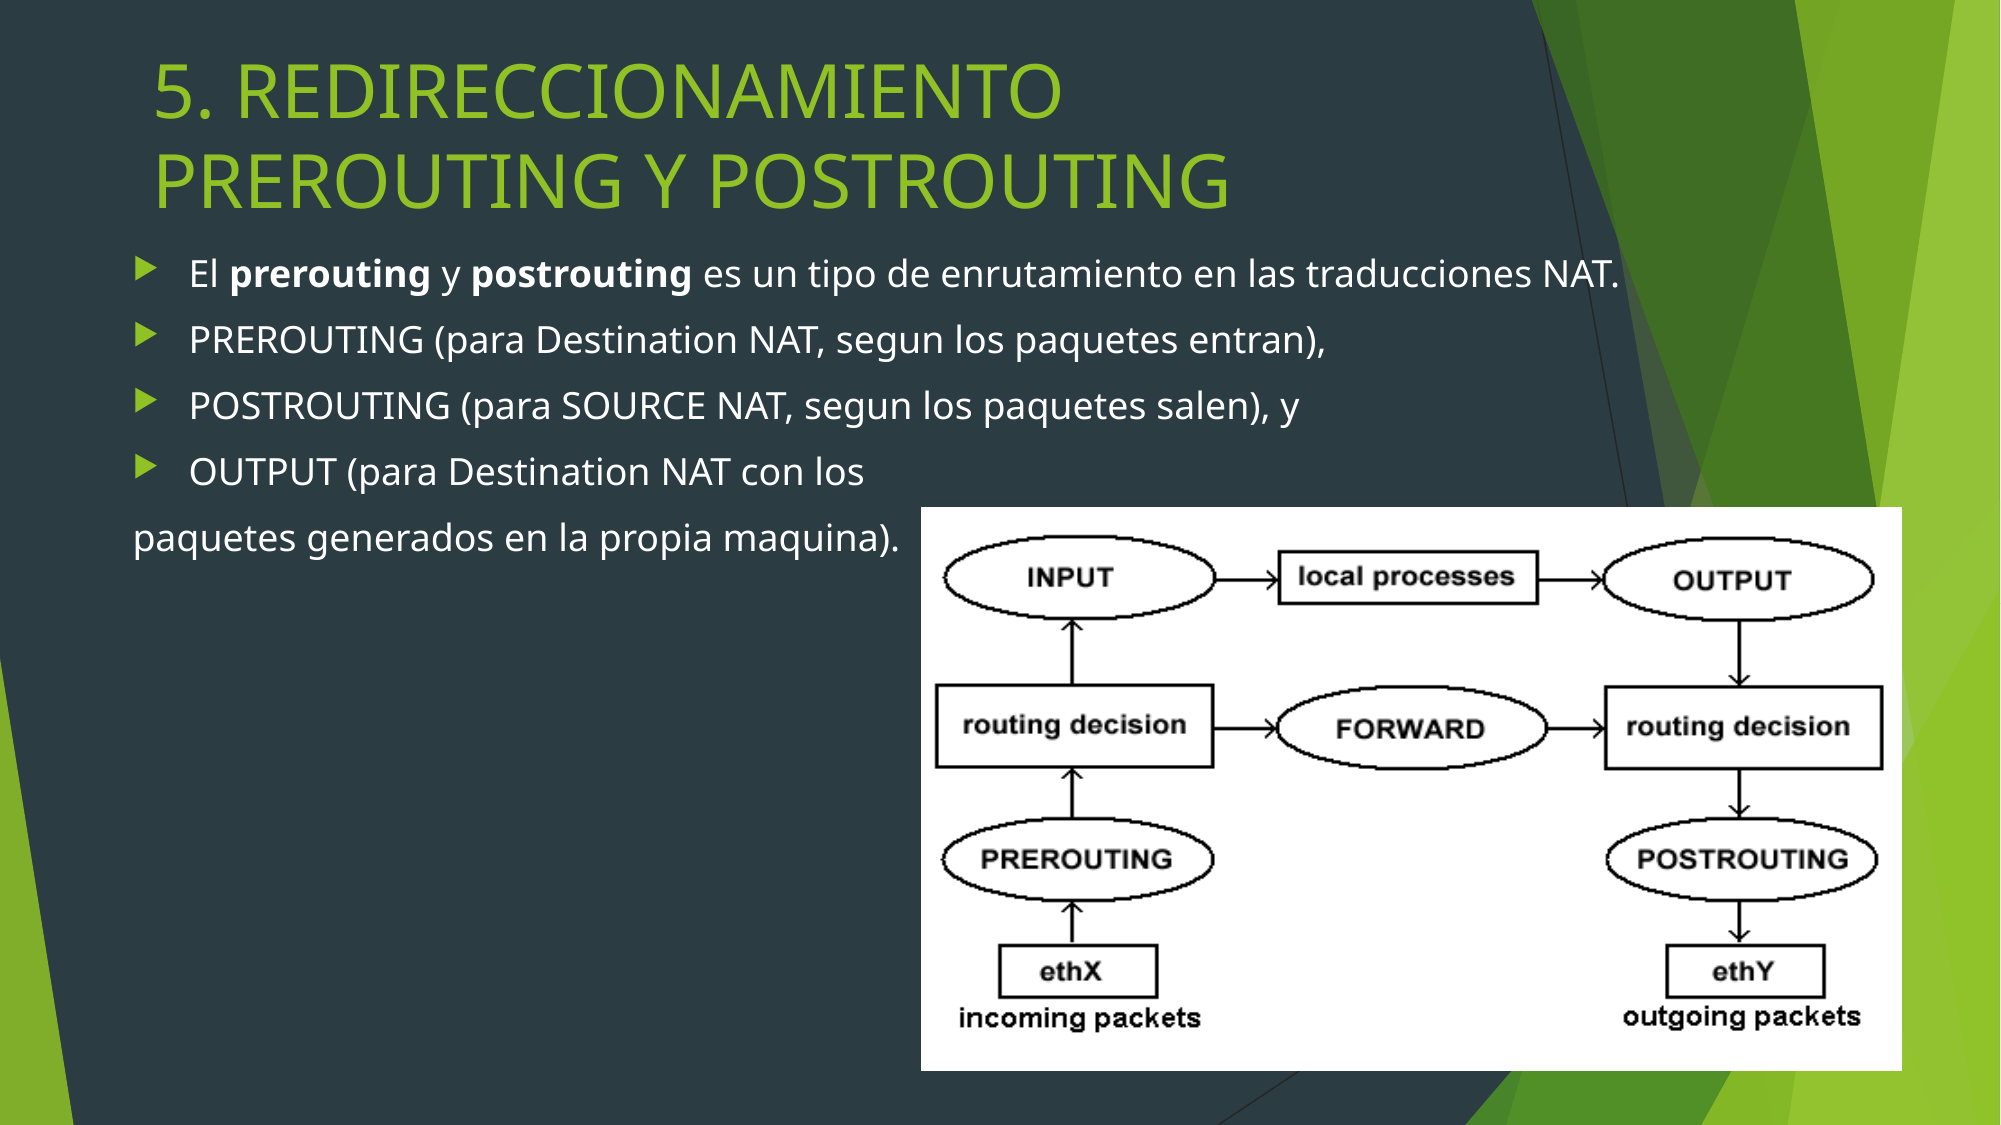

# 5. REDIRECCIONAMIENTO PREROUTING Y POSTROUTING
El prerouting y postrouting es un tipo de enrutamiento en las traducciones NAT.
PREROUTING (para Destination NAT, segun los paquetes entran),
POSTROUTING (para SOURCE NAT, segun los paquetes salen), y
OUTPUT (para Destination NAT con los
paquetes generados en la propia maquina).